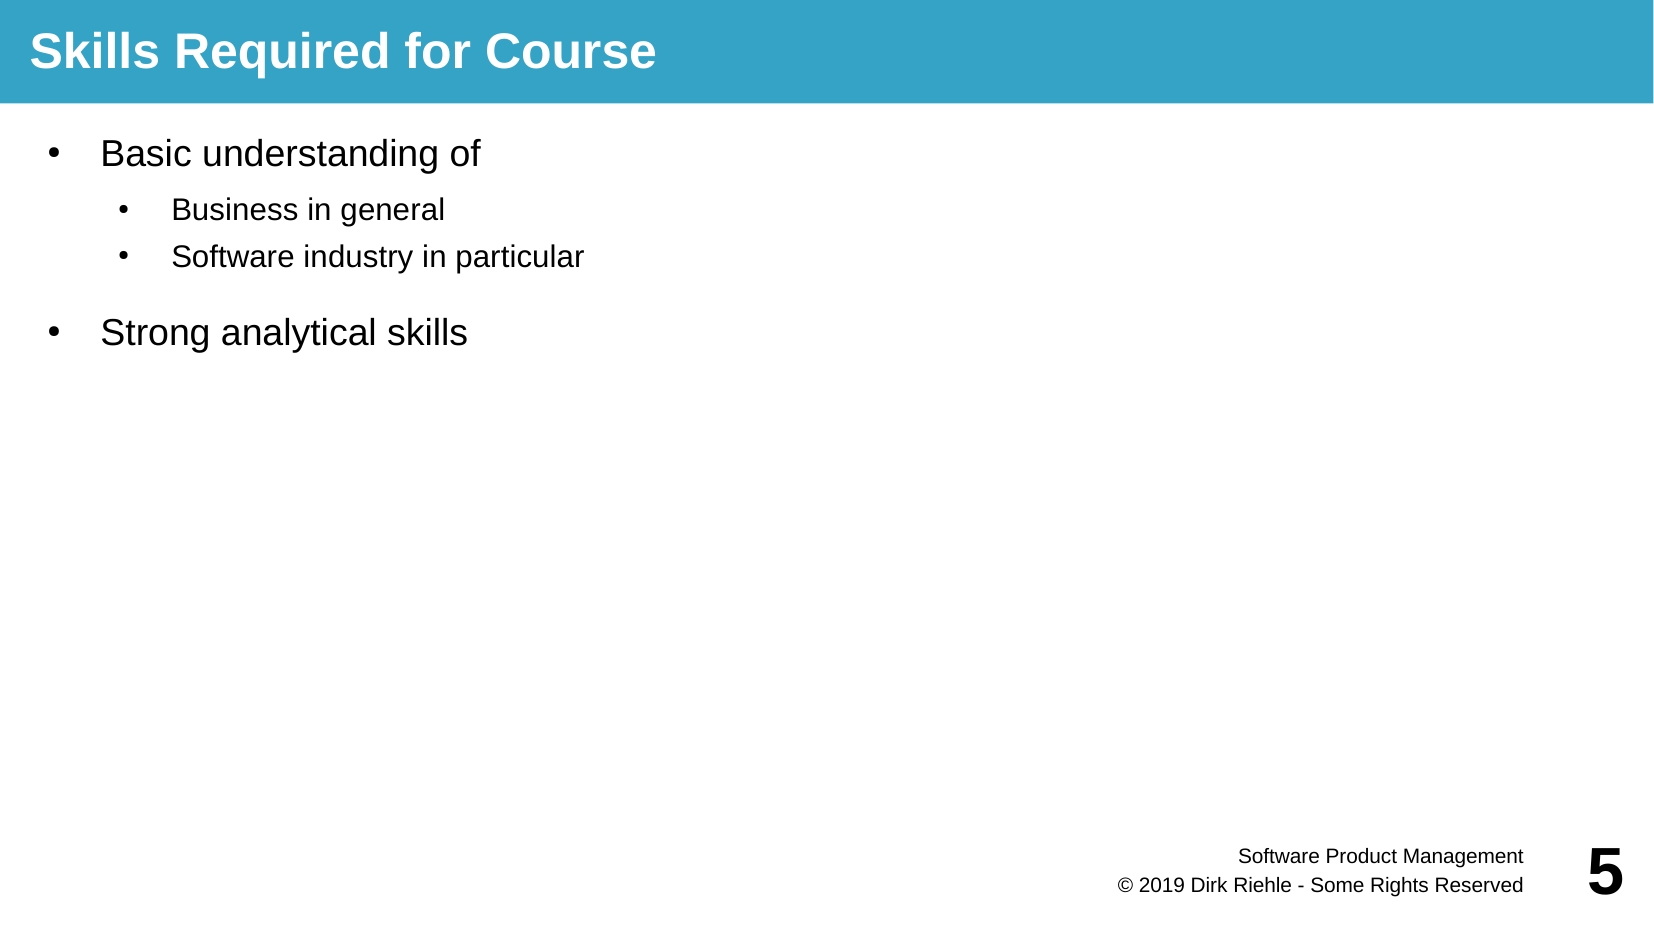

# Skills Required for Course
Basic understanding of
Business in general
Software industry in particular
Strong analytical skills
Software Product Management
5
© 2019 Dirk Riehle - Some Rights Reserved